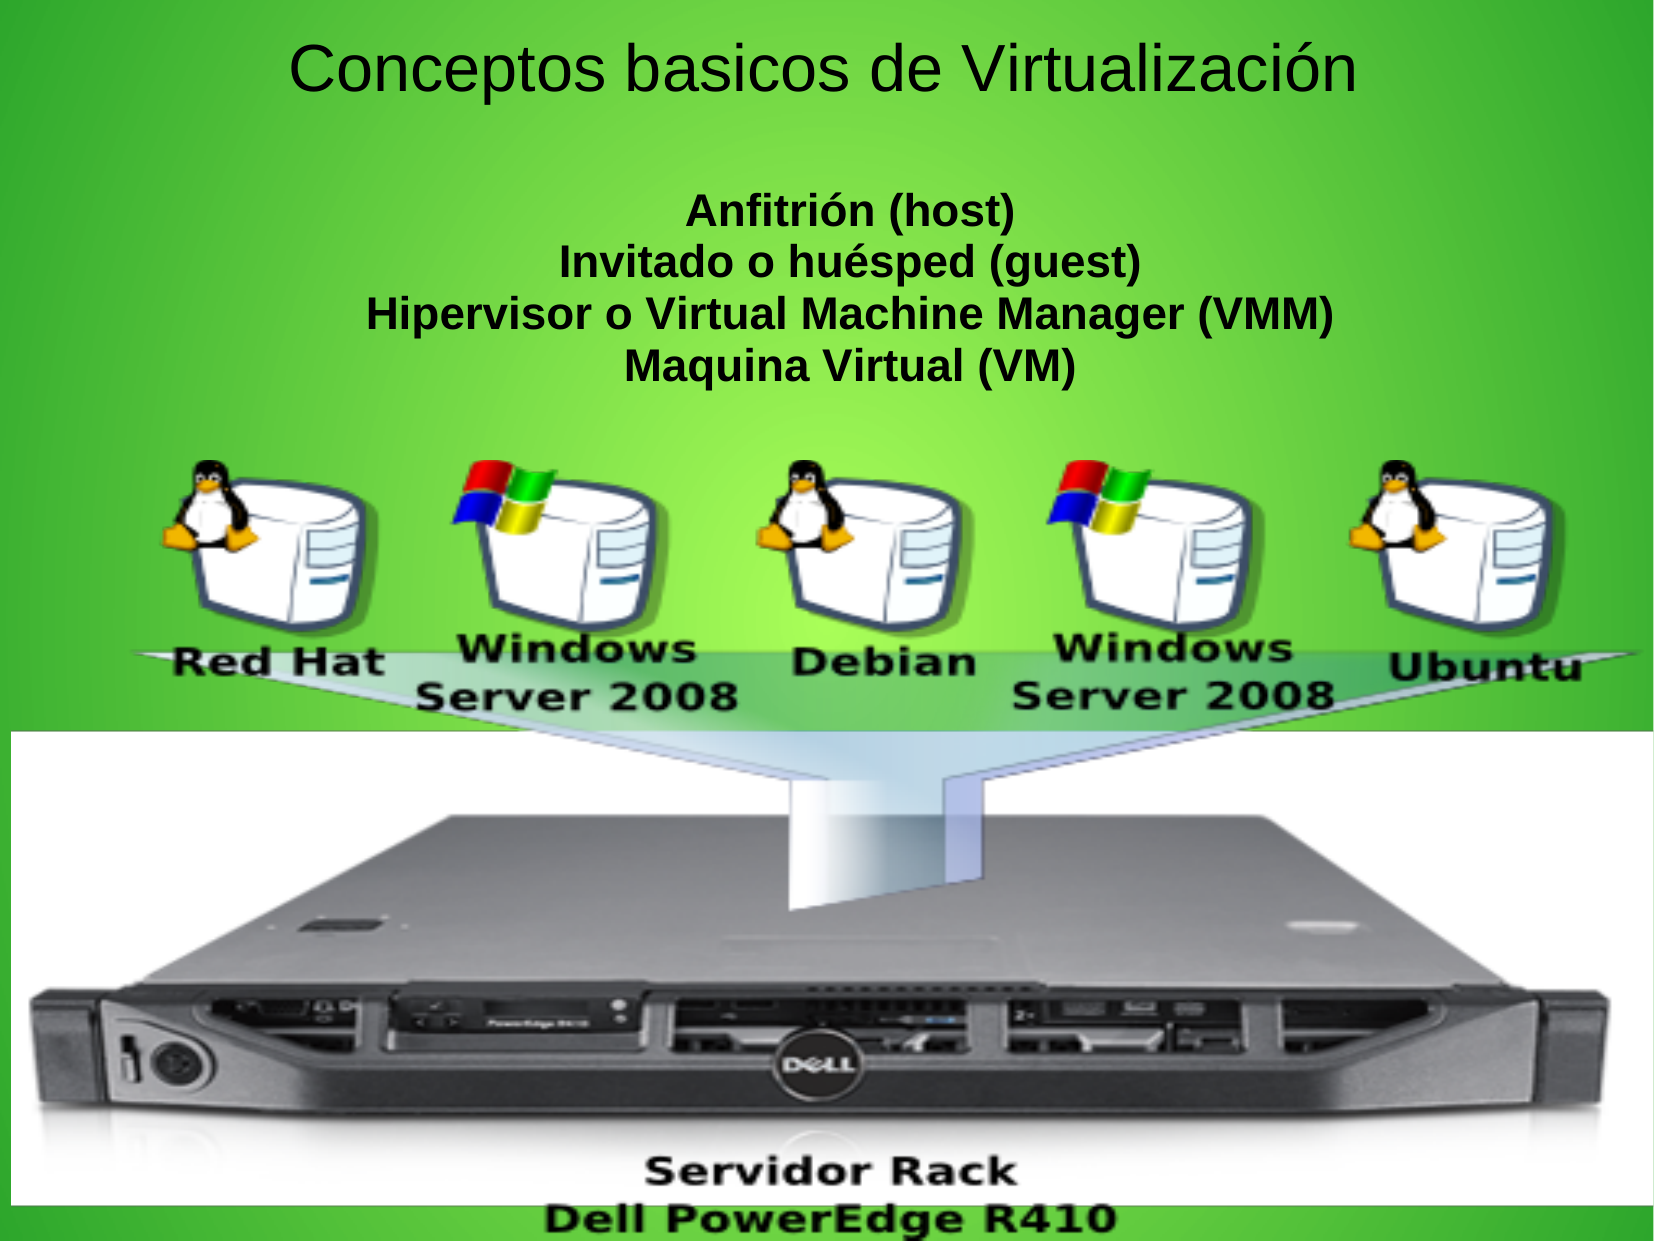

Conceptos basicos de Virtualización
Anfitrión (host)
Invitado o huésped (guest)
Hipervisor o Virtual Machine Manager (VMM)
Maquina Virtual (VM)